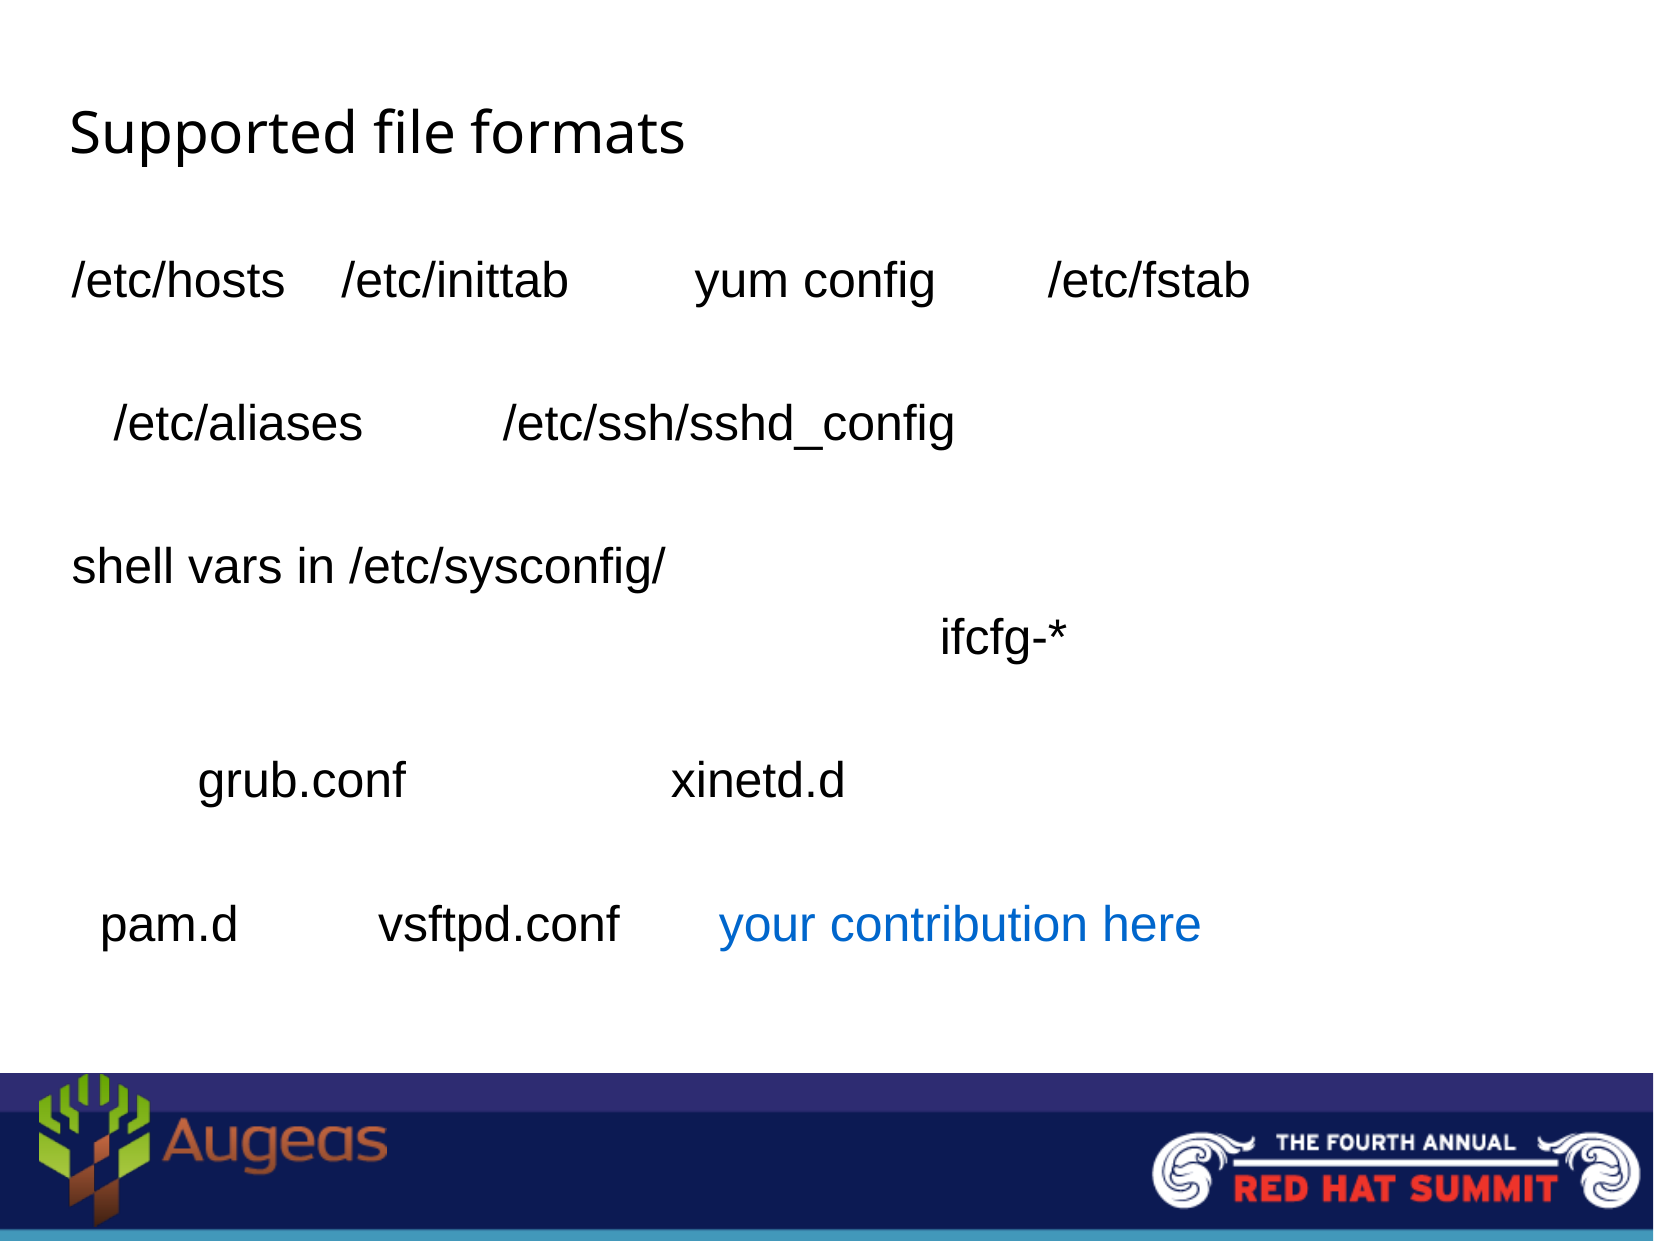

# Supported file formats
/etc/hosts /etc/inittab yum config /etc/fstab
 /etc/aliases /etc/ssh/sshd_config
shell vars in /etc/sysconfig/
 ifcfg-*
 grub.conf xinetd.d
 pam.d vsftpd.conf your contribution here